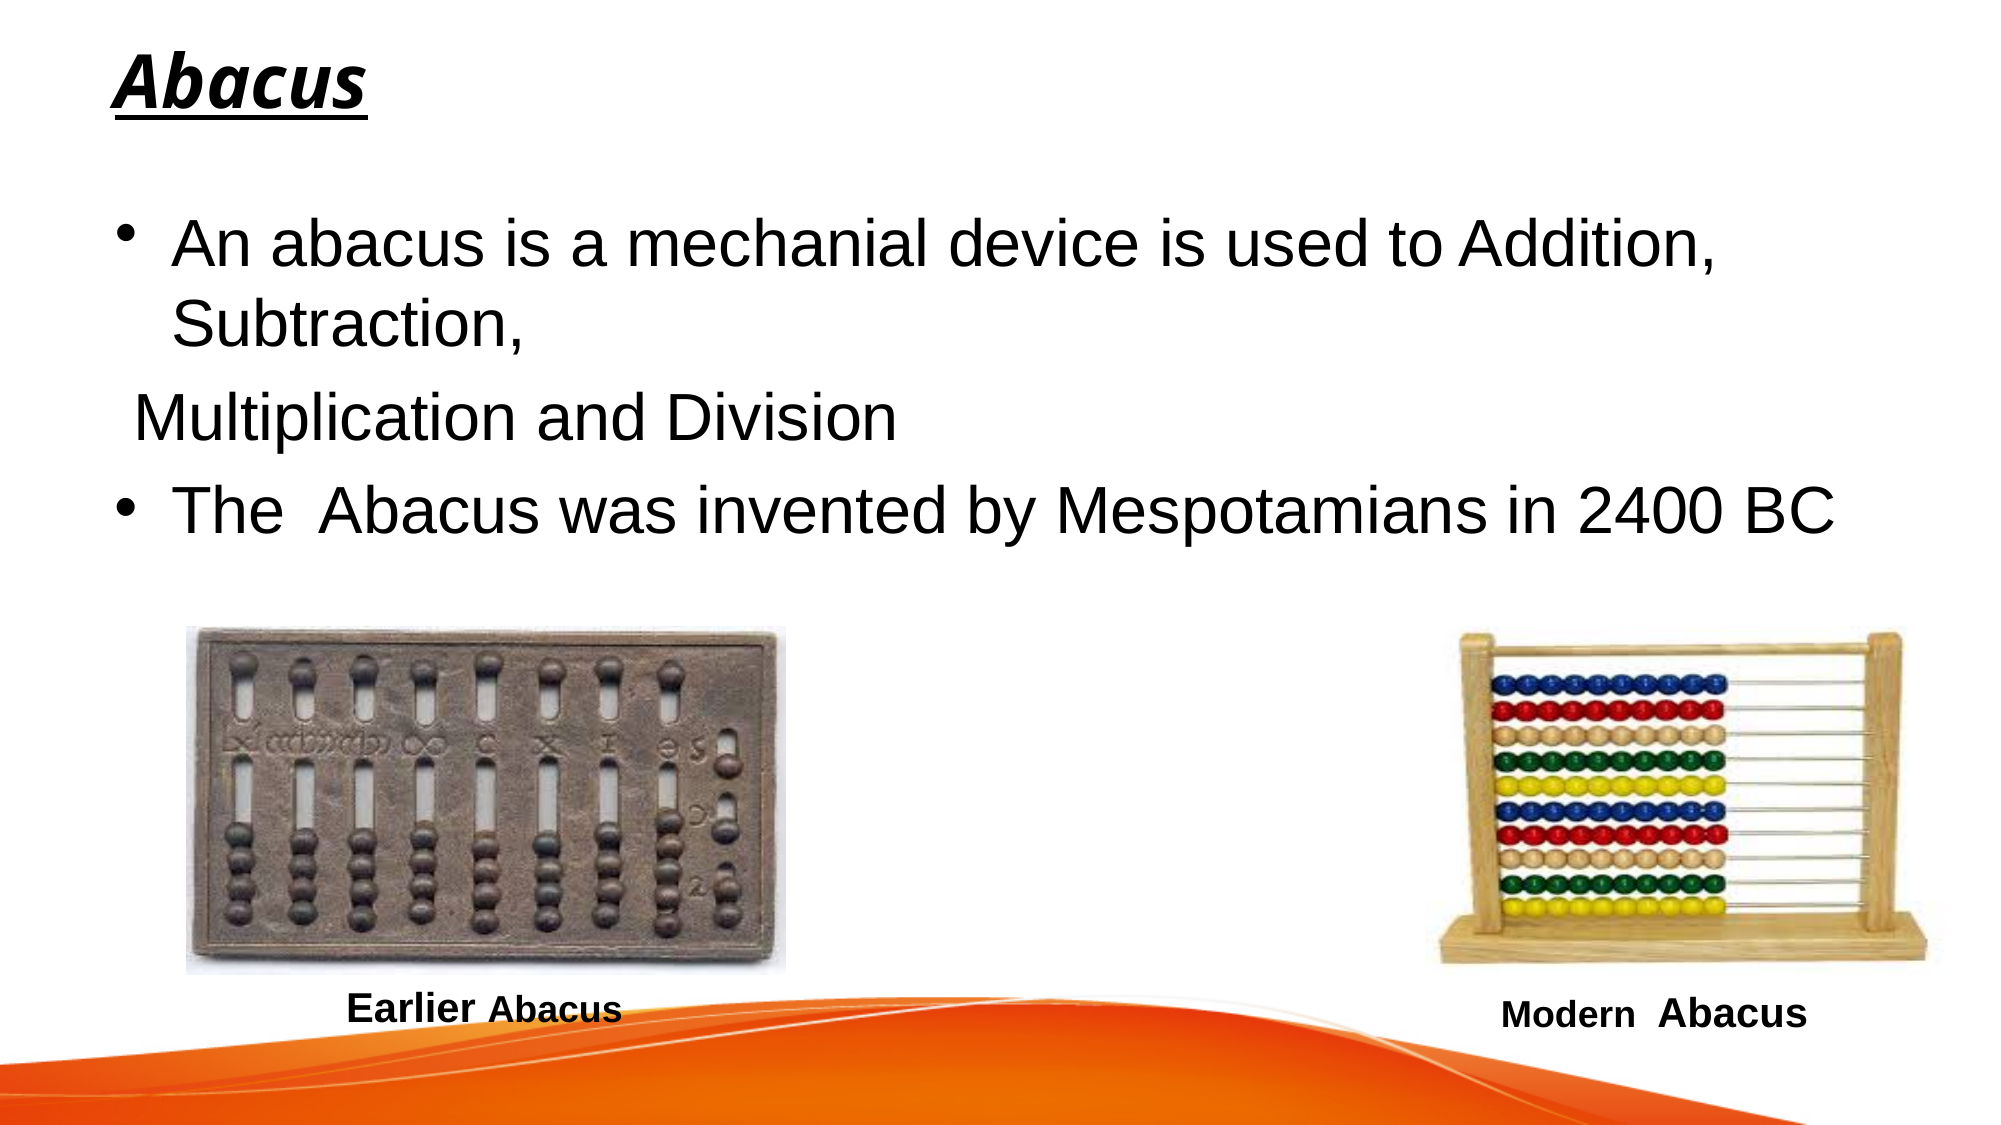

# Abacus
An abacus is a mechanial device is used to Addition, Subtraction,
 Multiplication and Division
The Abacus was invented by Mespotamians in 2400 BC
Earlier Abacus
Modern Abacus